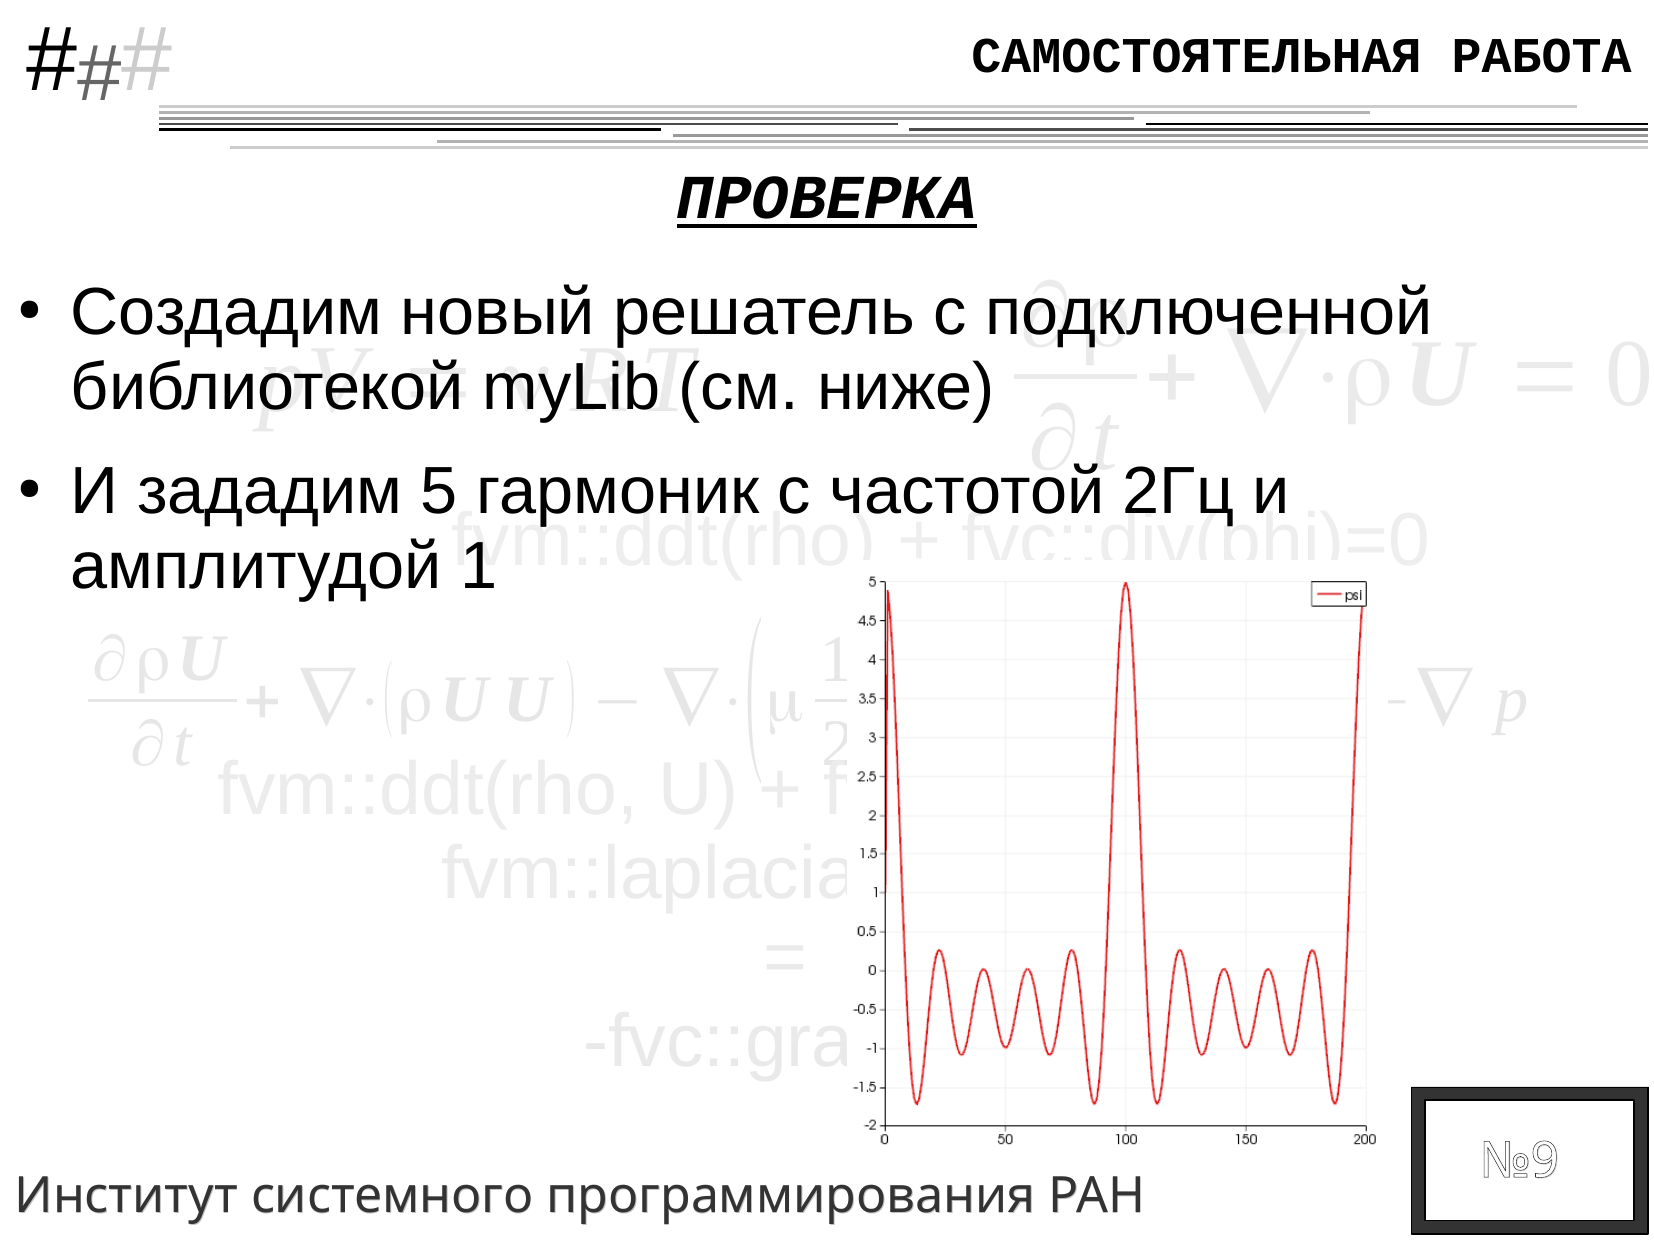

# ПРОВЕРКА
Создадим новый решатель с подключенной библиотекой myLib (см. ниже)
И зададим 5 гармоник с частотой 2Гц и амплитудой 1